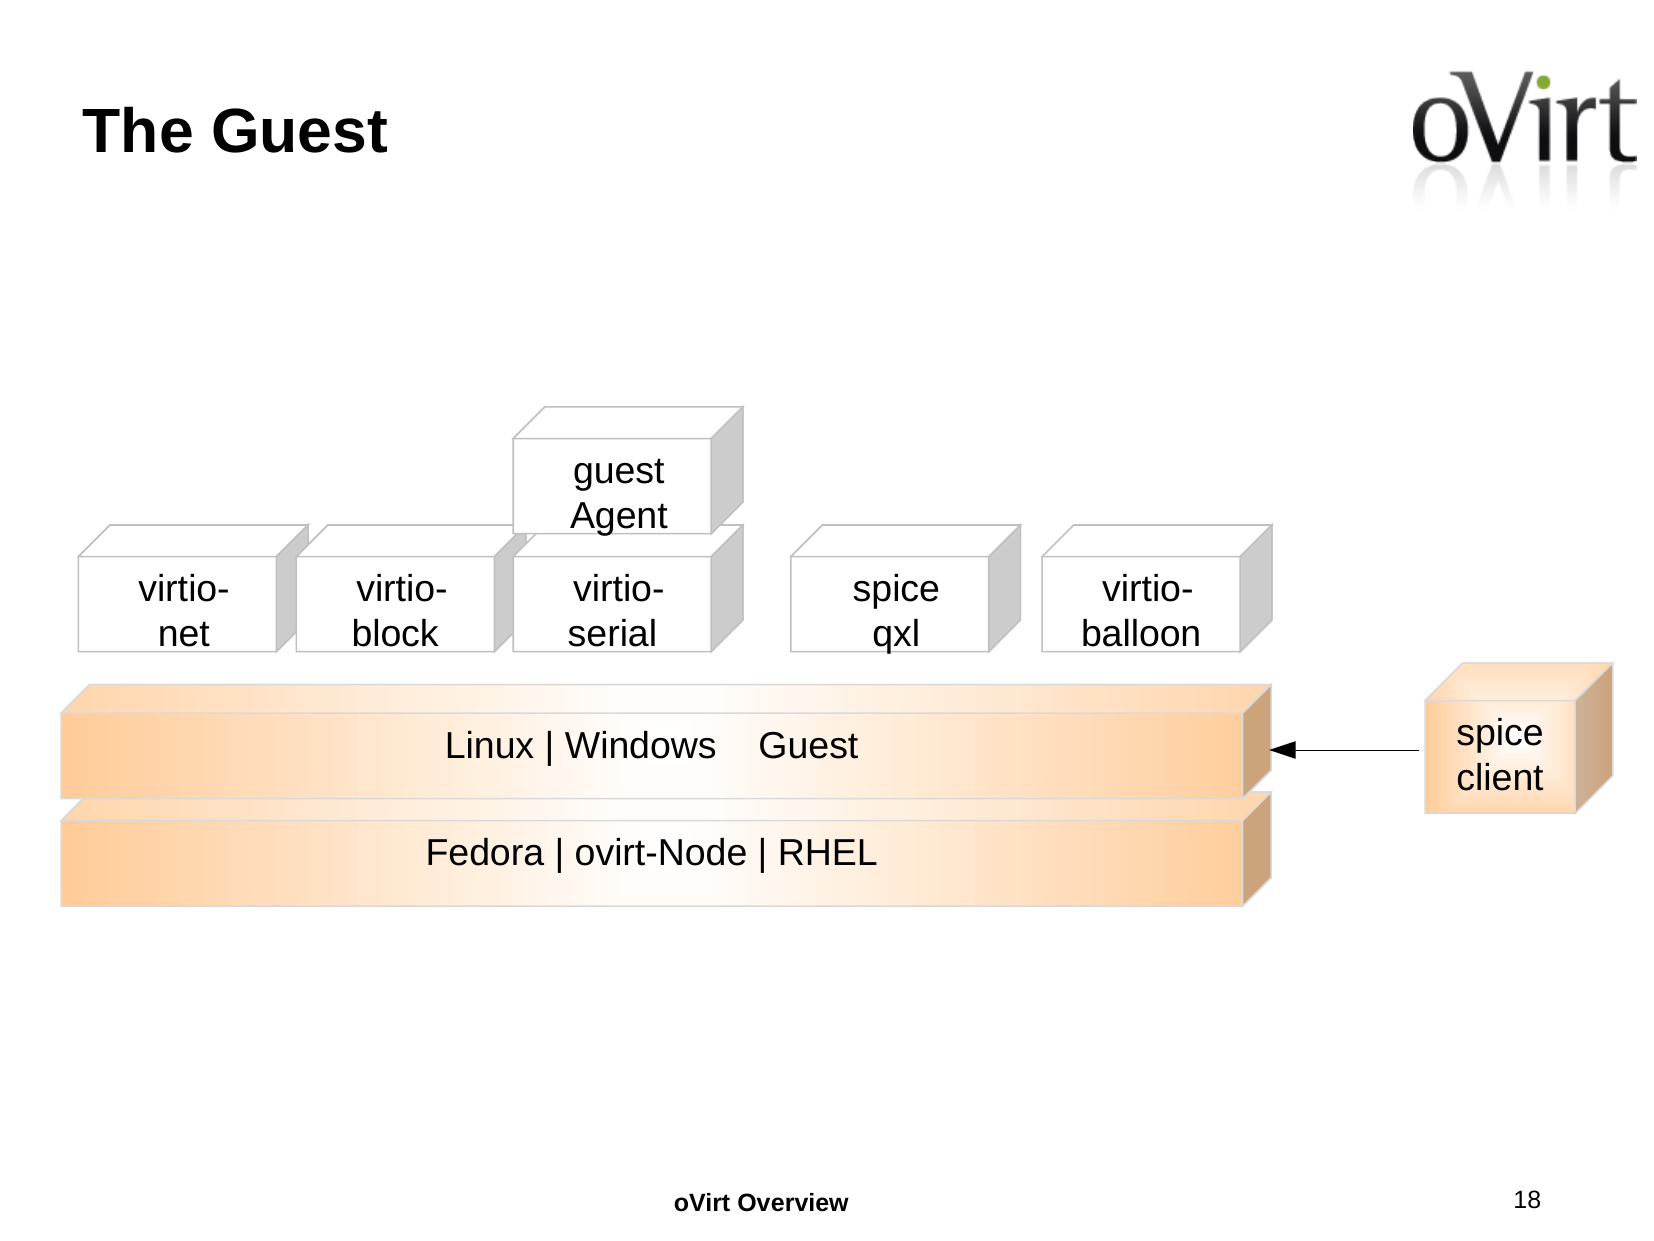

# The Guest
guest
Agent
virtio-
net
virtio-block
virtio-serial
spice
qxl
virtio-balloon
spice
client
Linux | Windows Guest
Fedora | ovirt-Node | RHEL